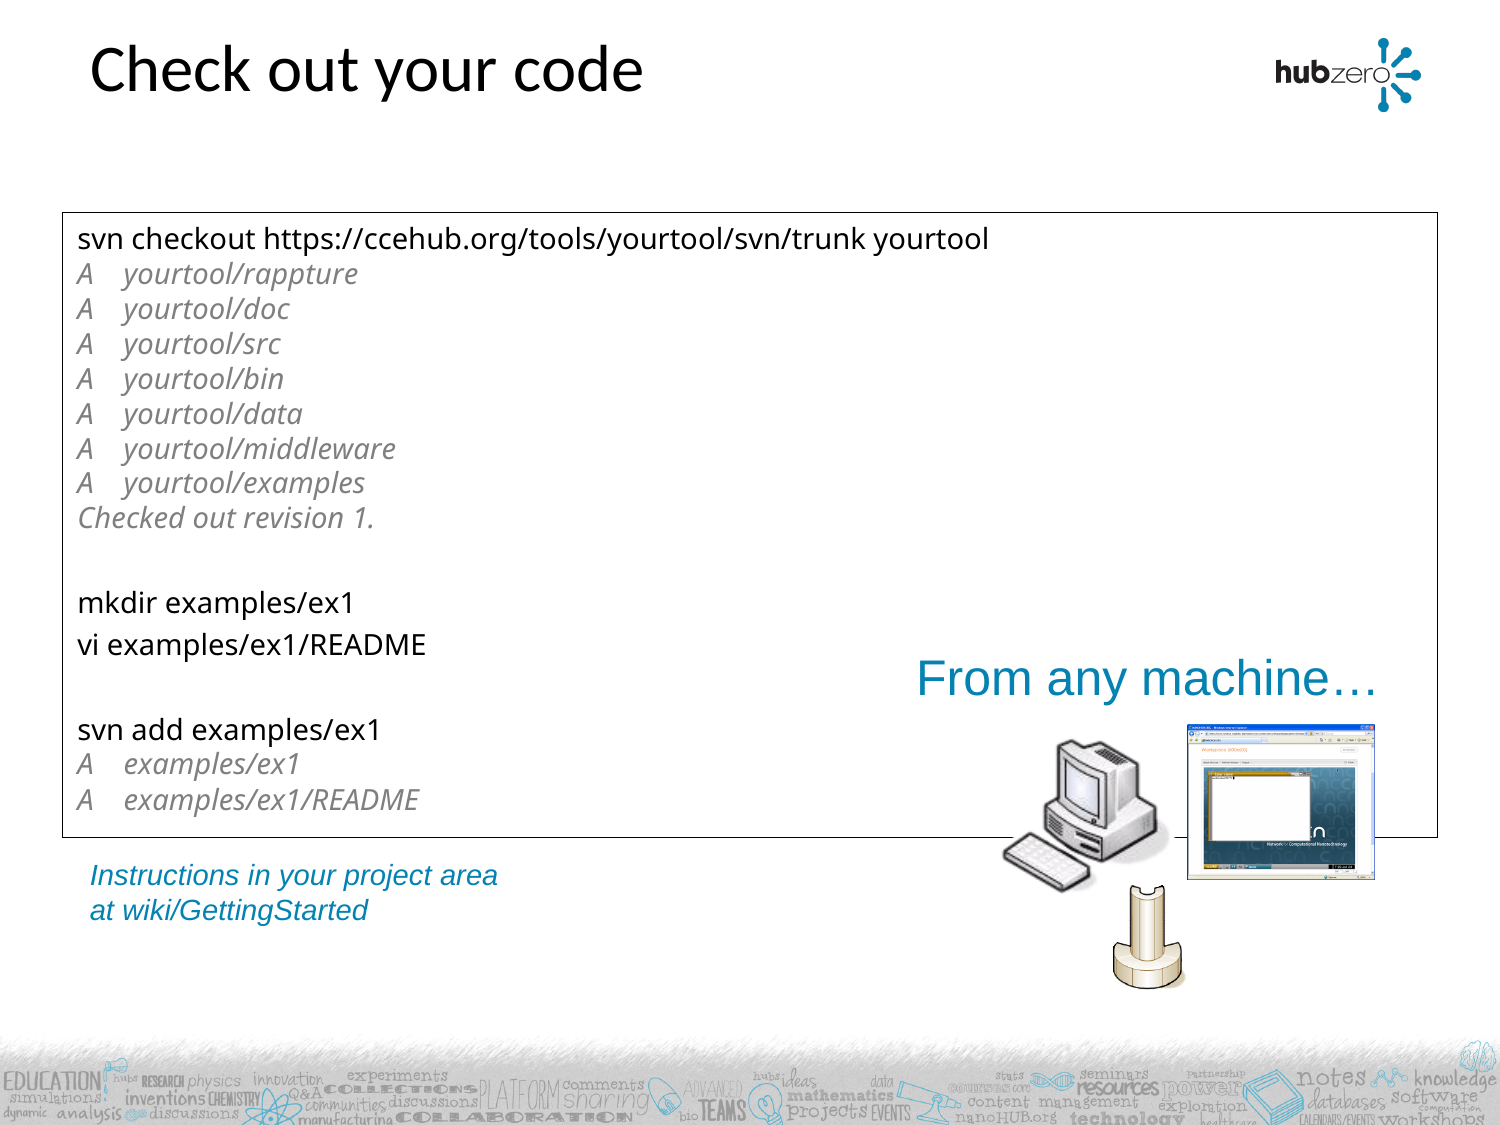

Check out your code
svn checkout https://ccehub.org/tools/yourtool/svn/trunk yourtool
A yourtool/rappture
A yourtool/doc
A yourtool/src
A yourtool/bin
A yourtool/data
A yourtool/middleware
A yourtool/examples
Checked out revision 1.
mkdir examples/ex1
vi examples/ex1/README
svn add examples/ex1
A examples/ex1
A examples/ex1/README
From any machine…
Instructions in your project area
at wiki/GettingStarted